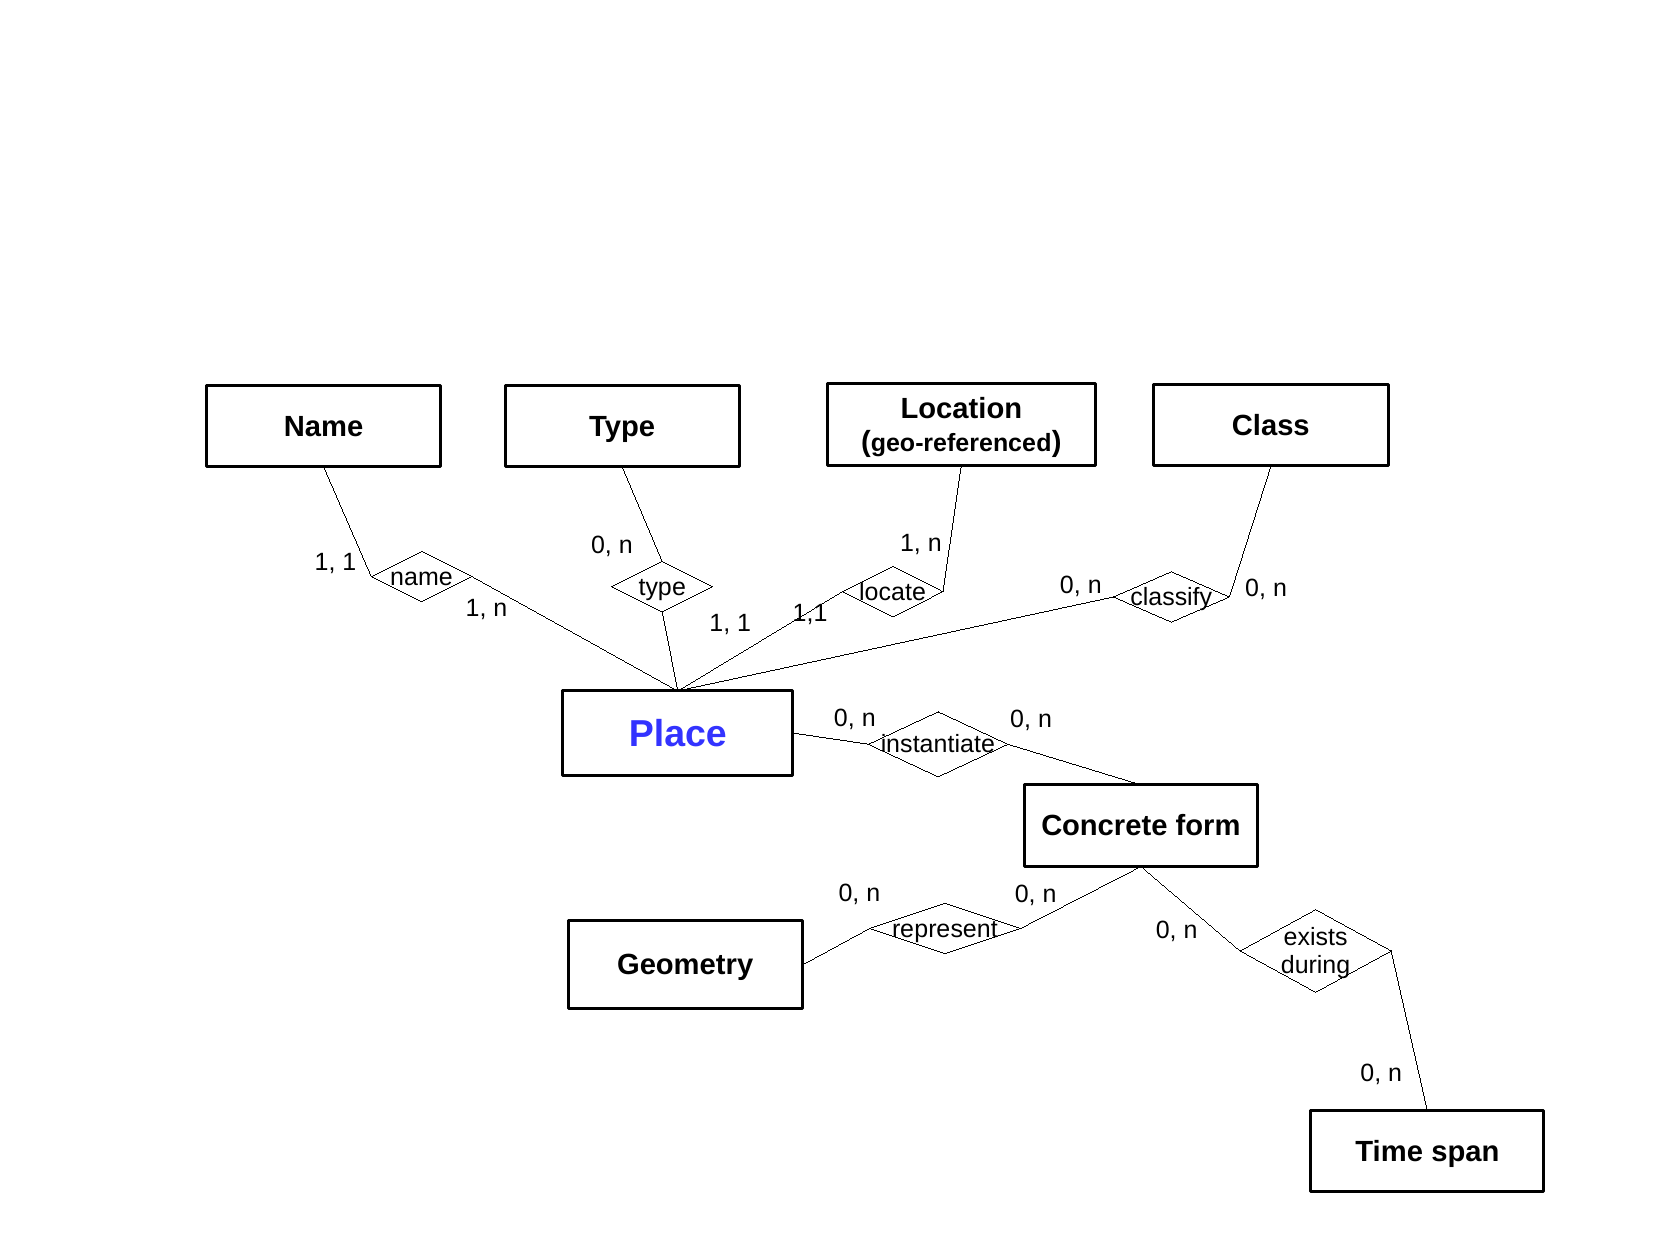

Location
(geo-referenced)
Class
Name
Type
1, n
0, n
1, 1
name
type
0, n
locate
0, n
classify
1, n
1,1
1, 1
Place
0, n
0, n
instantiate
Concrete form
0, n
0, n
represent
0, n
exists
during
Geometry
0, n
Time span